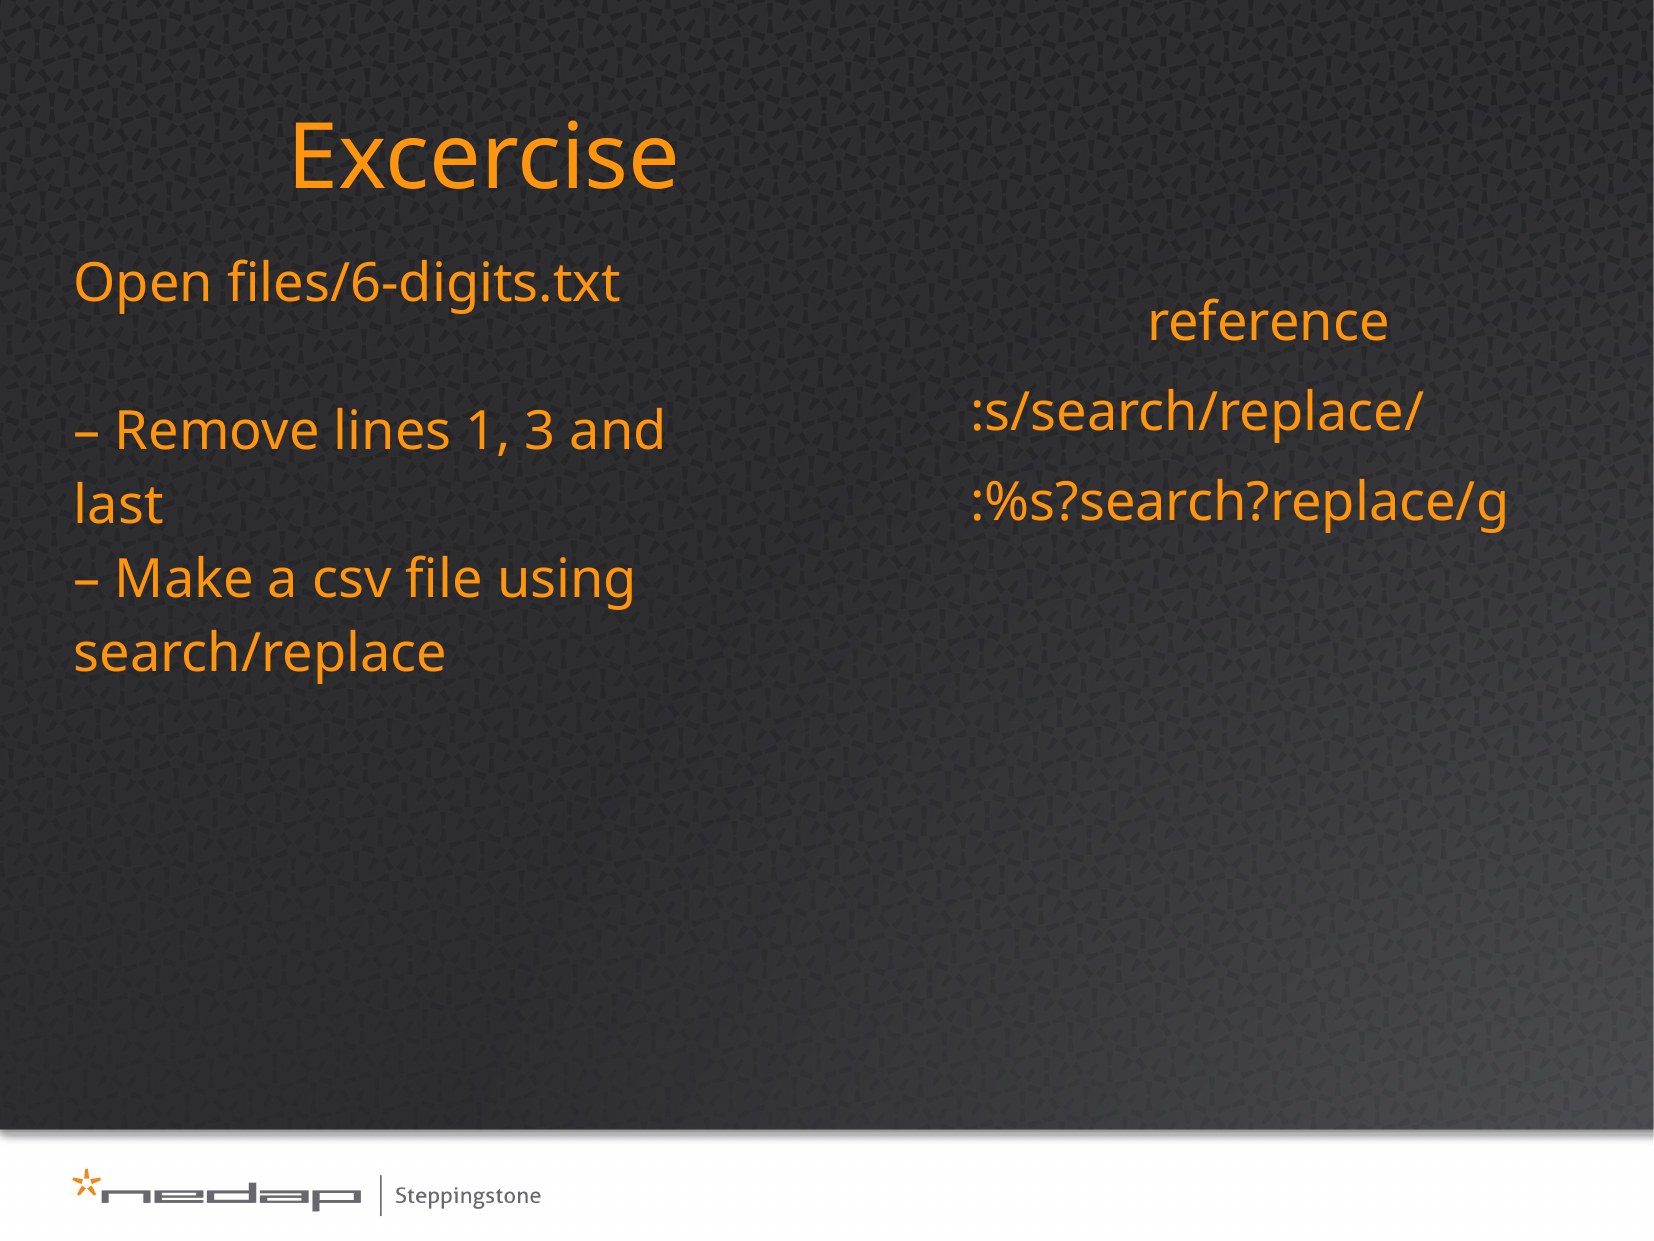

# Excercise
Open files/6-digits.txt
– Remove lines 1, 3 and last
– Make a csv file using search/replace
| reference |
| --- |
| :s/search/replace/ |
| :%s?search?replace/g |